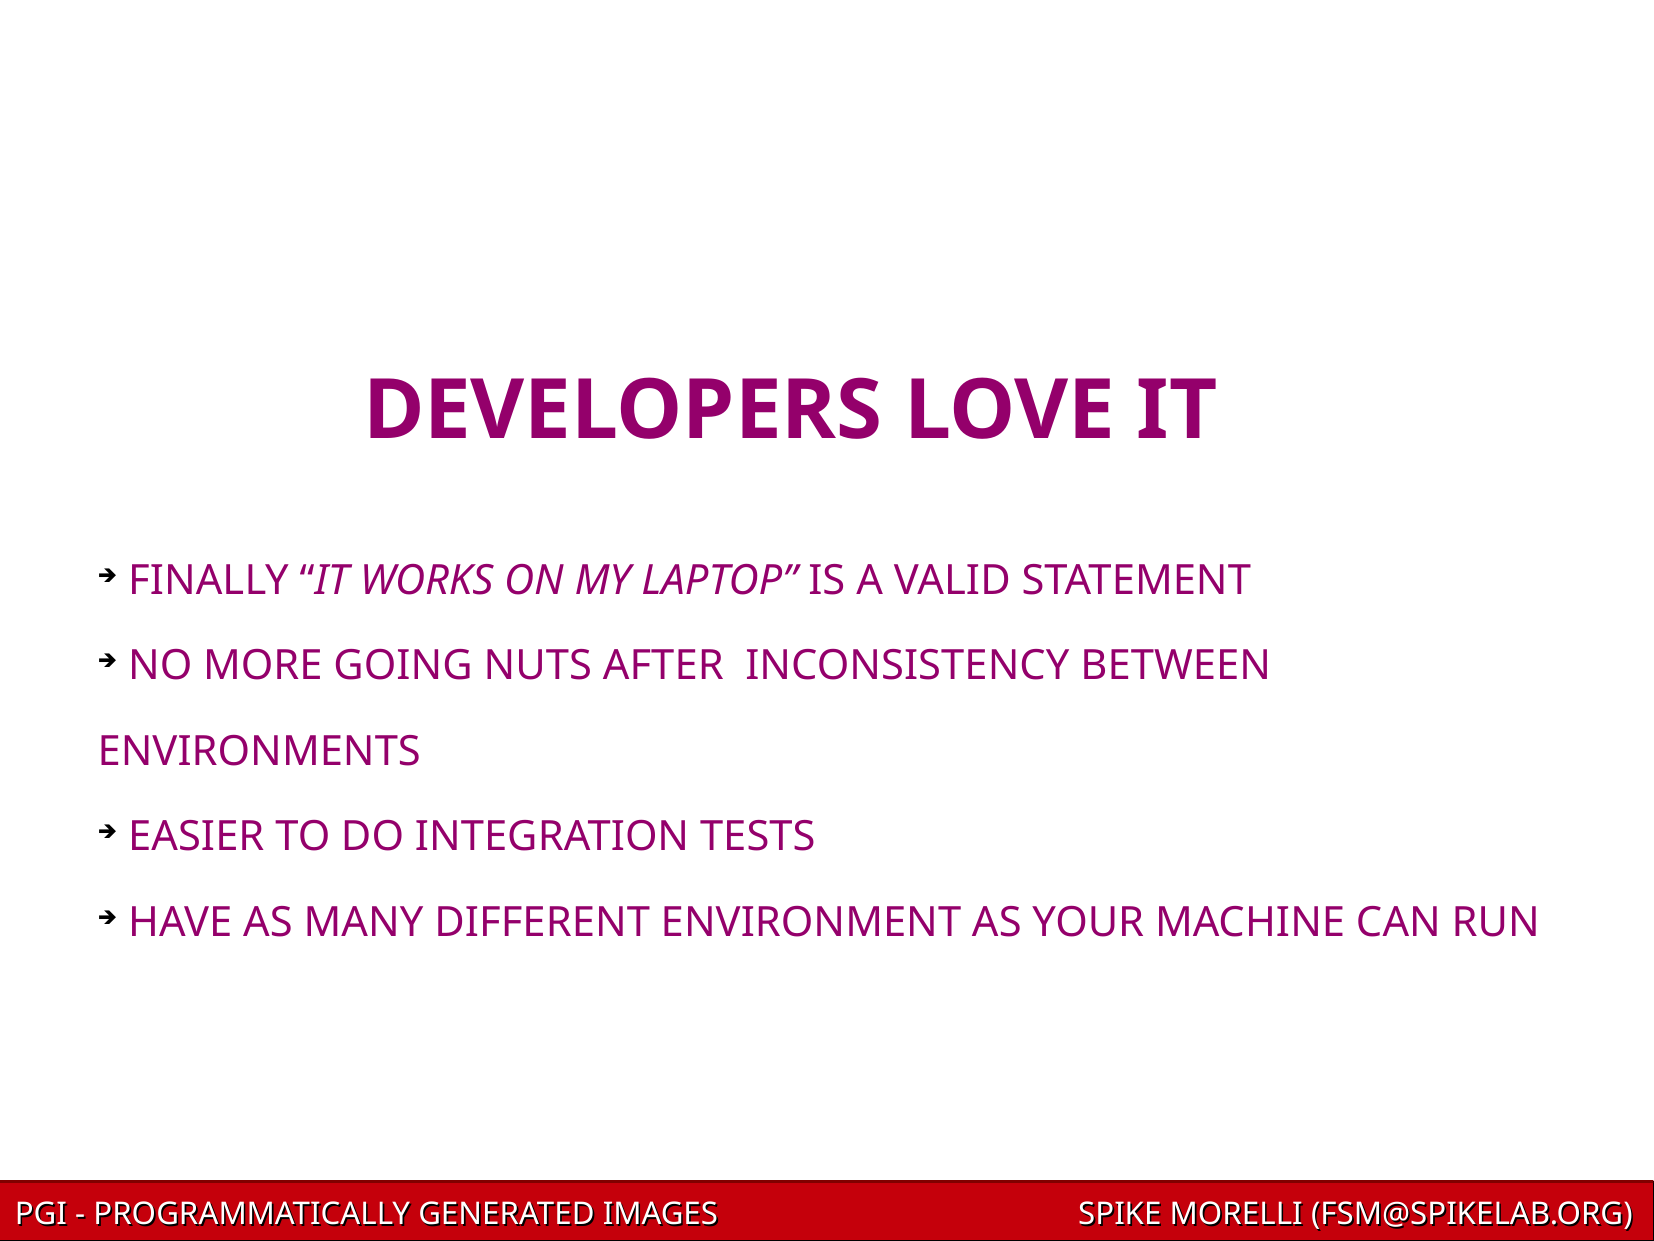

DEVELOPERS LOVE IT
 FINALLY “IT WORKS ON MY LAPTOP” IS A VALID STATEMENT
 NO MORE GOING NUTS AFTER INCONSISTENCY BETWEEN ENVIRONMENTS
 EASIER TO DO INTEGRATION TESTS
 HAVE AS MANY DIFFERENT ENVIRONMENT AS YOUR MACHINE CAN RUN
PGI - PROGRAMMATICALLY GENERATED IMAGES
SPIKE MORELLI (FSM@SPIKELAB.ORG)